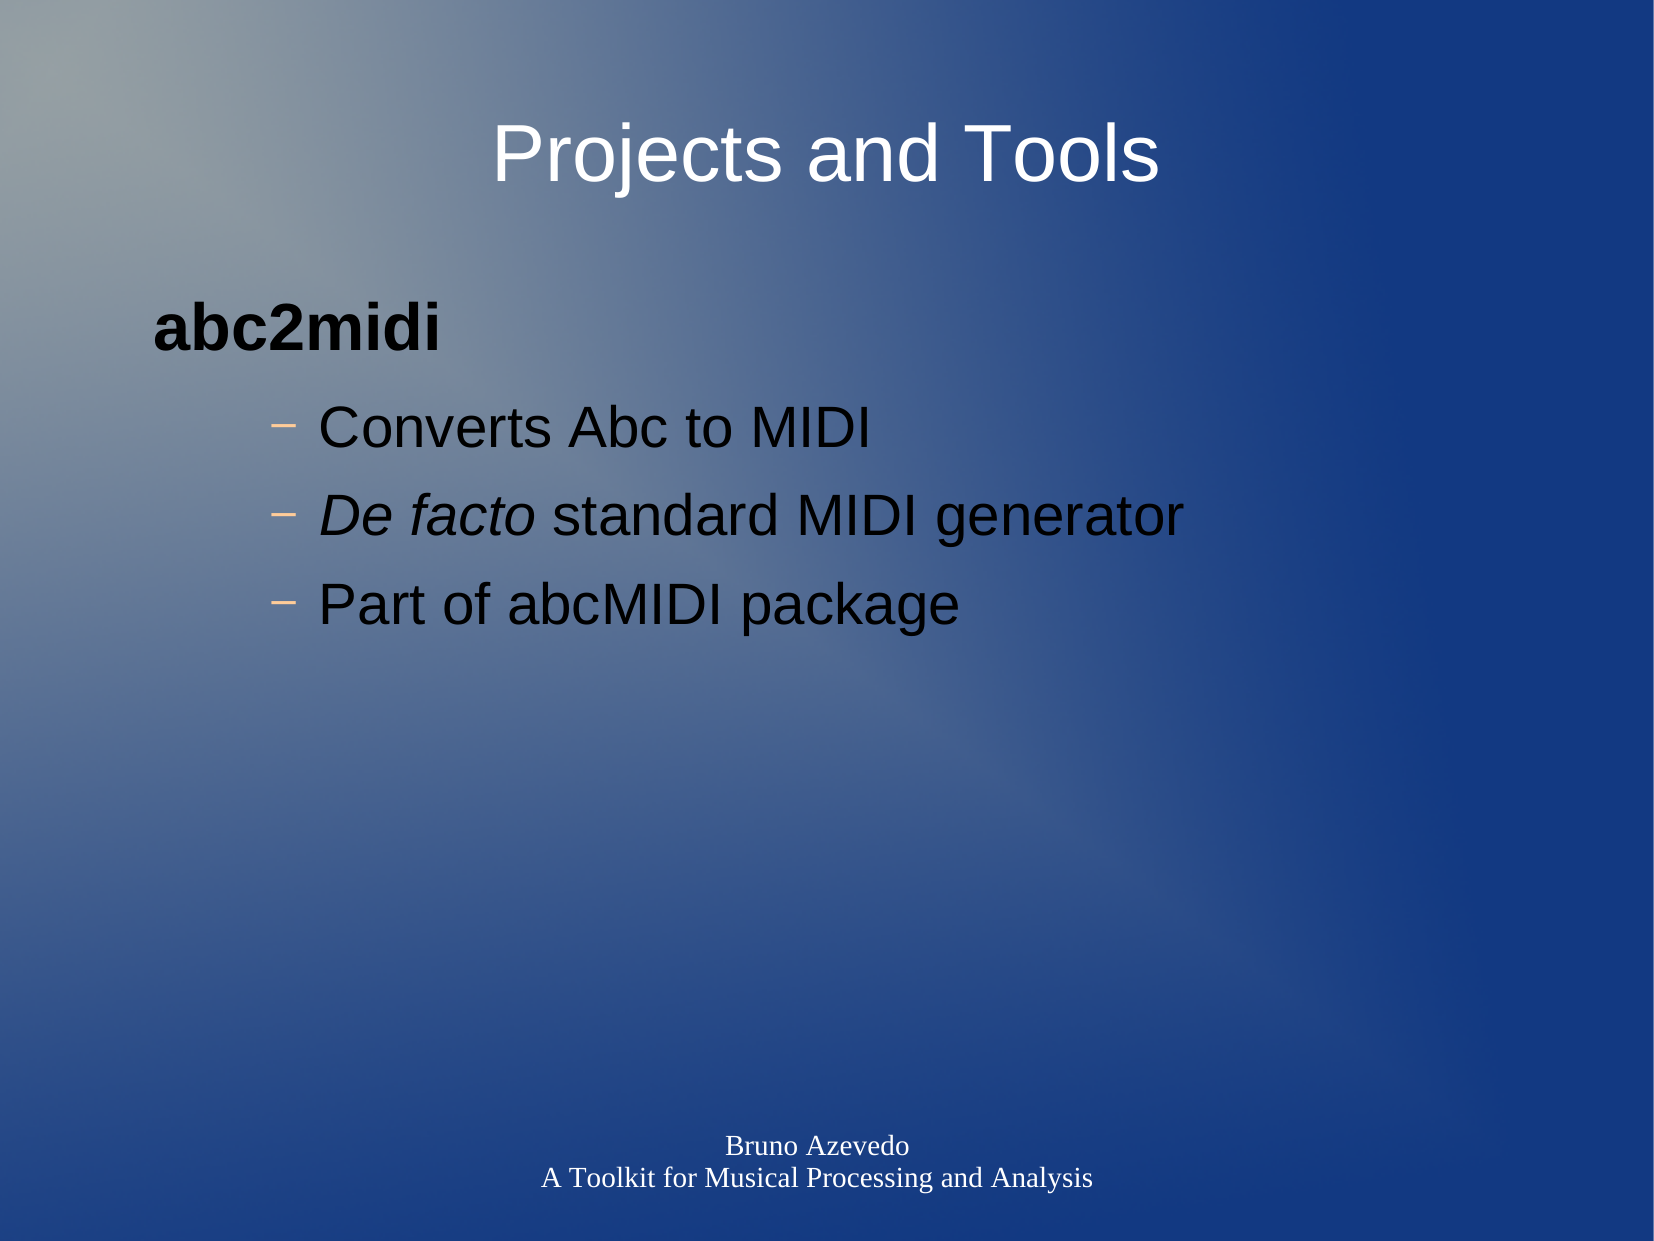

# Projects and Tools
abc2midi
Converts Abc to MIDI
De facto standard MIDI generator
Part of abcMIDI package